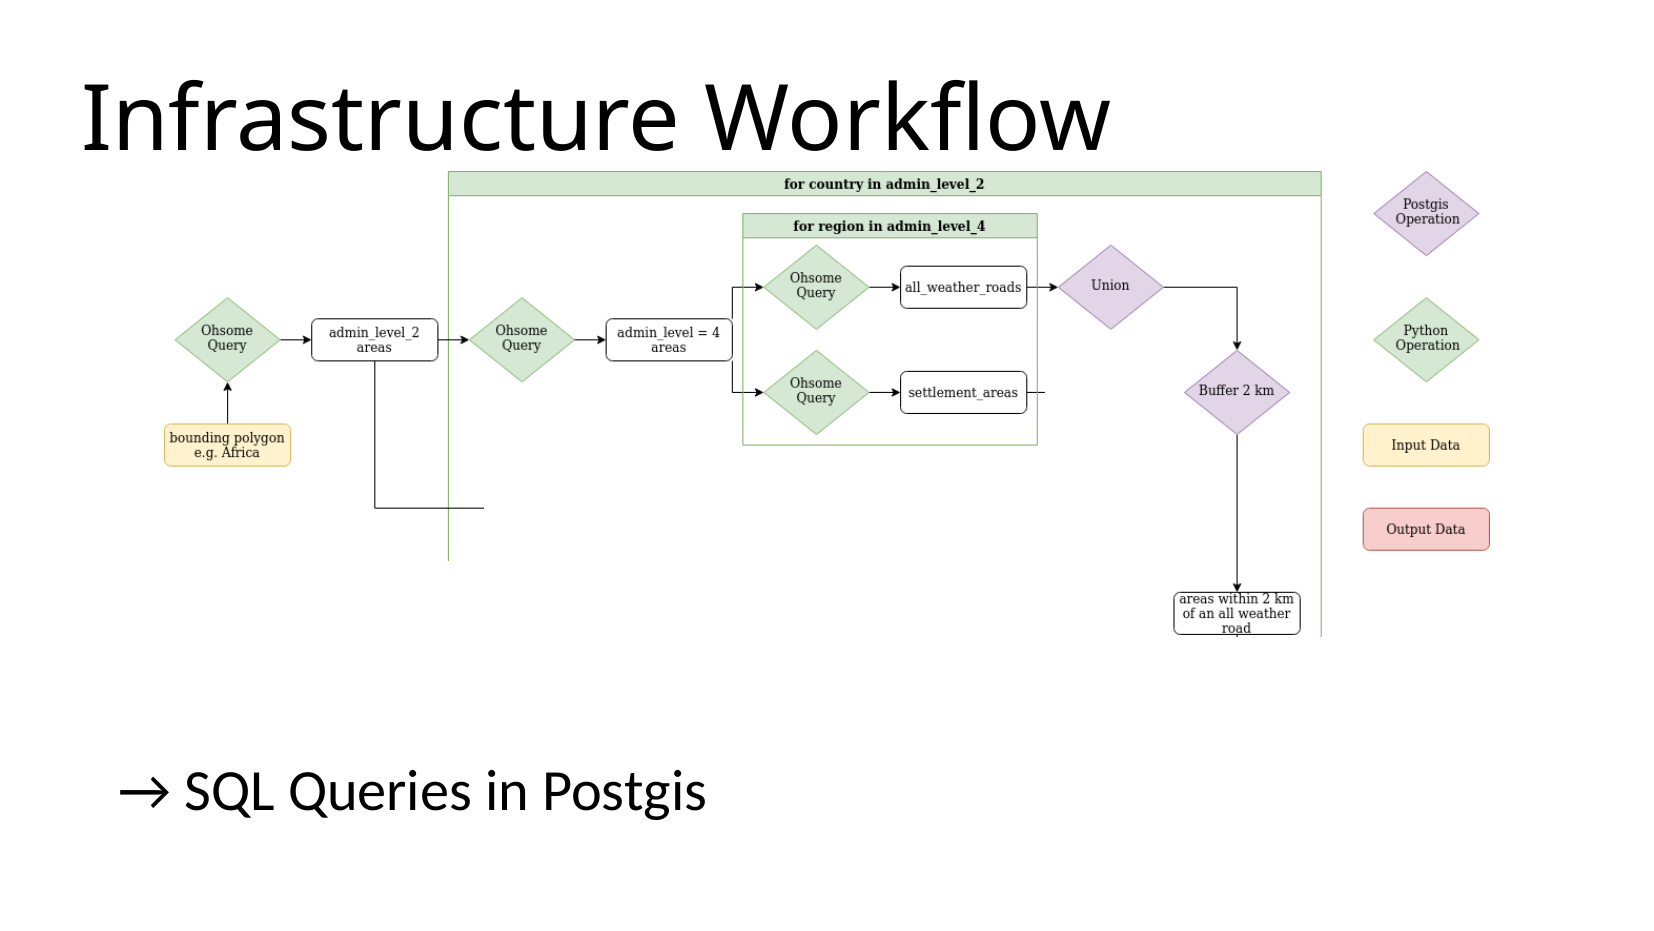

# Infrastructure Workflow
→ SQL Queries in Postgis